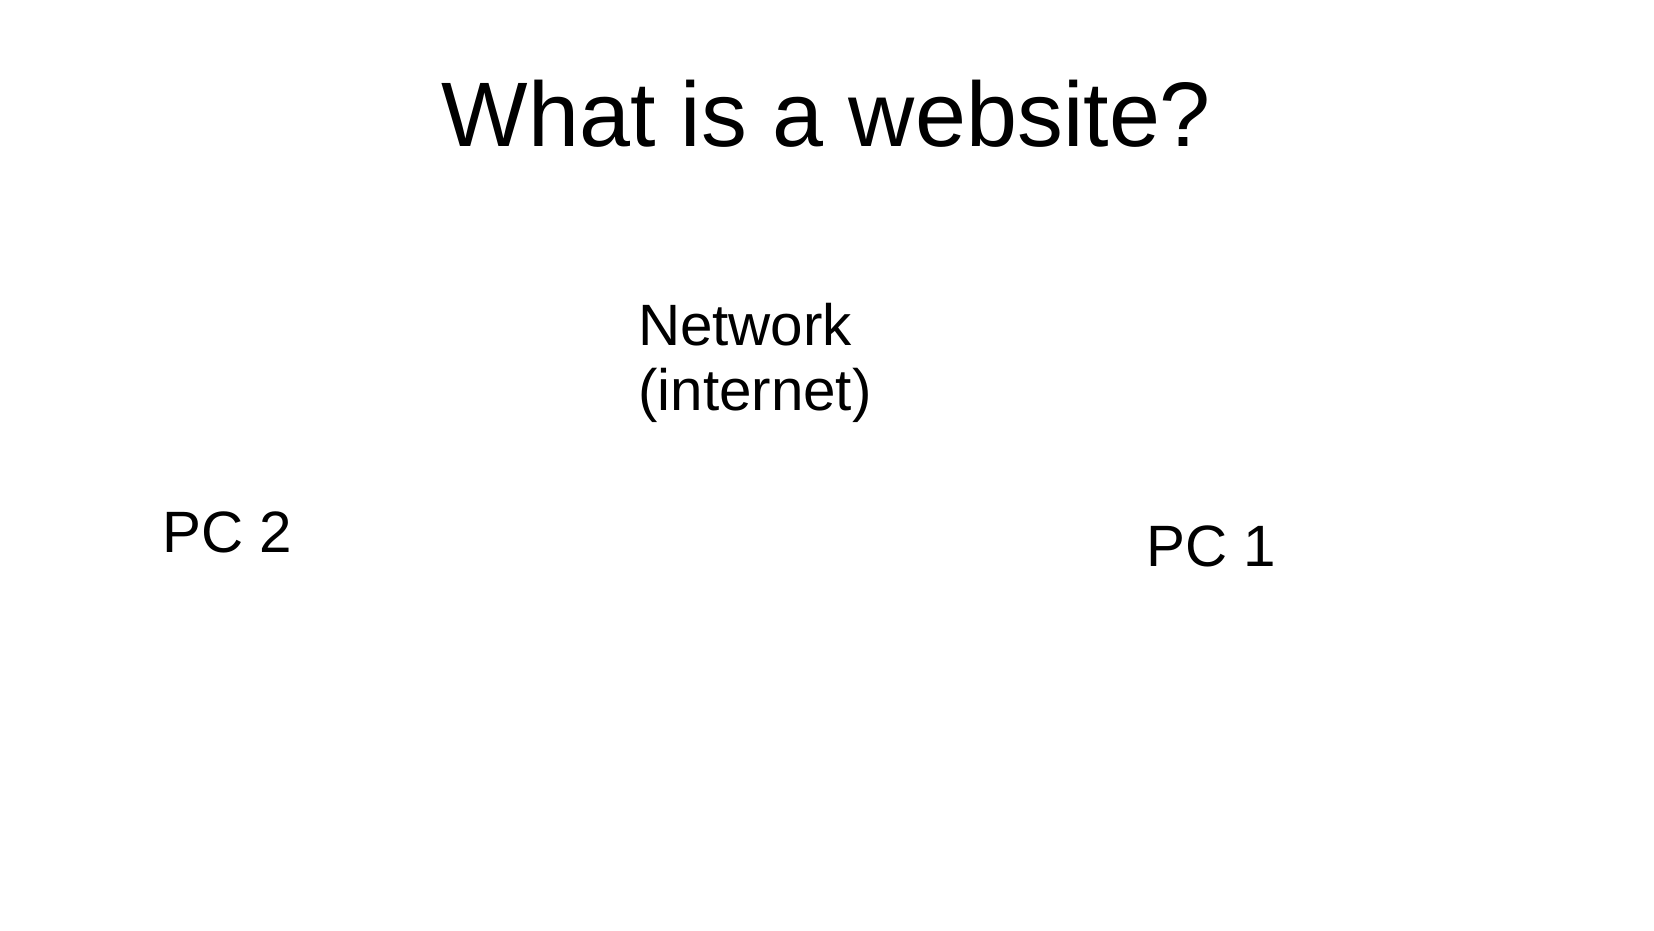

# What is a website?
Network (internet)
PC 2
PC 1